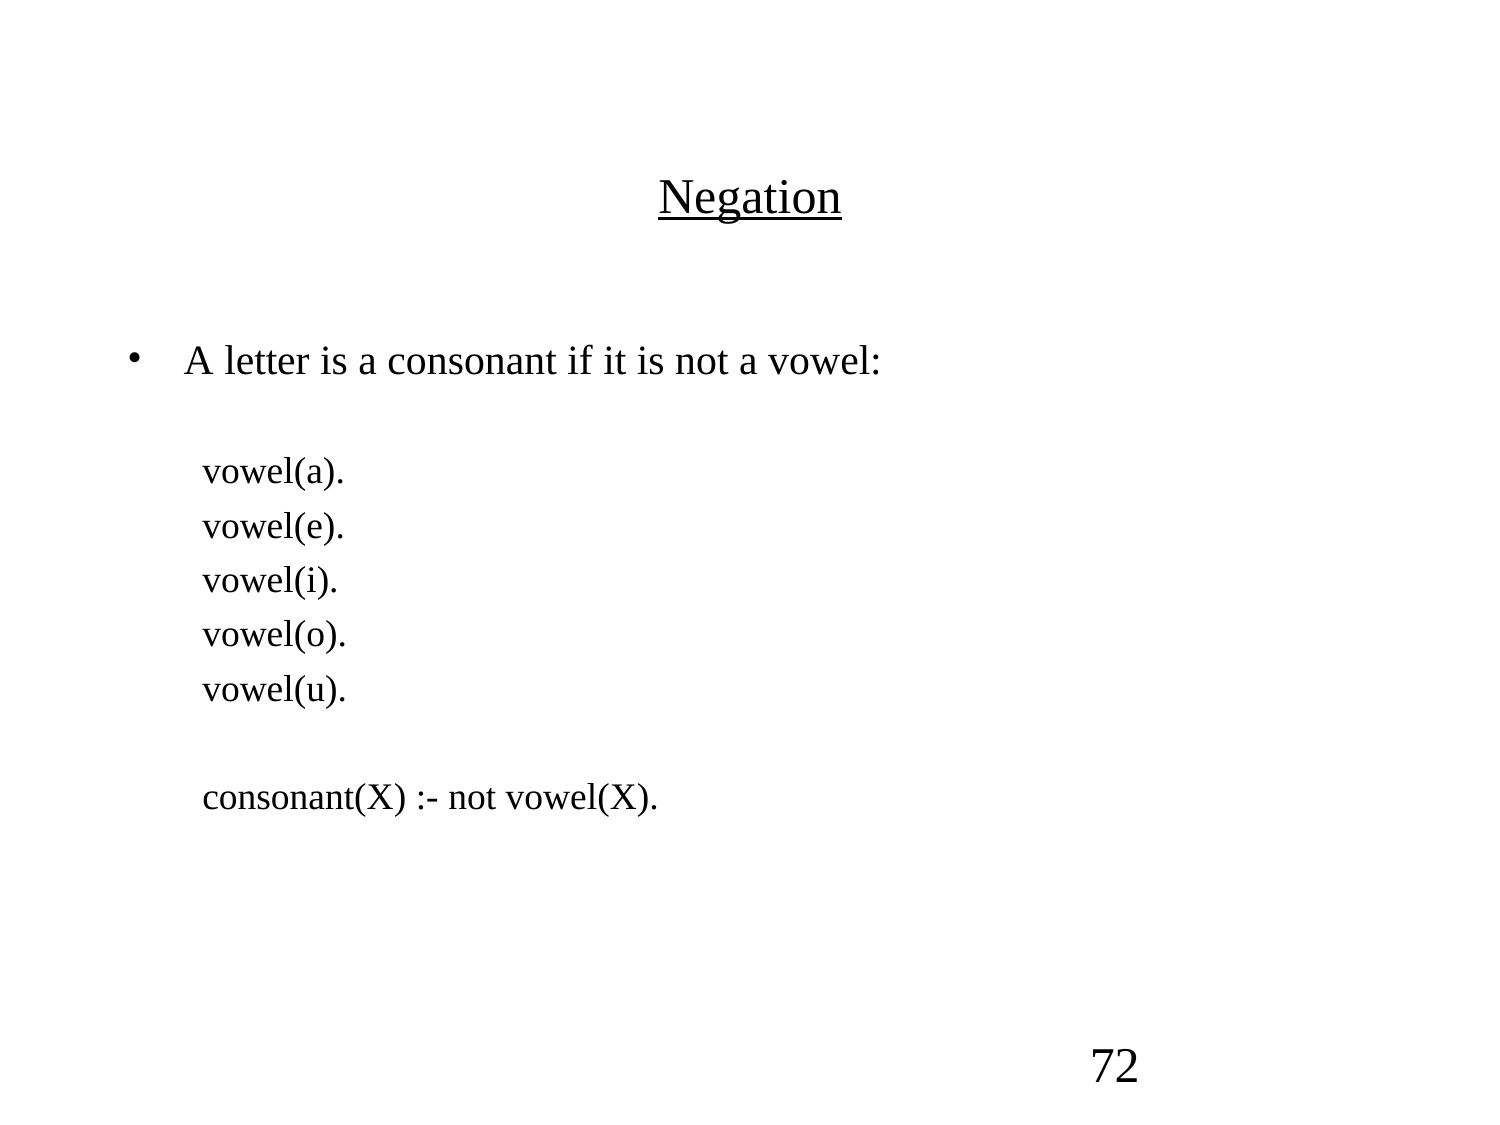

# Negation
A letter is a consonant if it is not a vowel:
vowel(a).
vowel(e).
vowel(i).
vowel(o).
vowel(u).
consonant(X) :- not vowel(X).
72